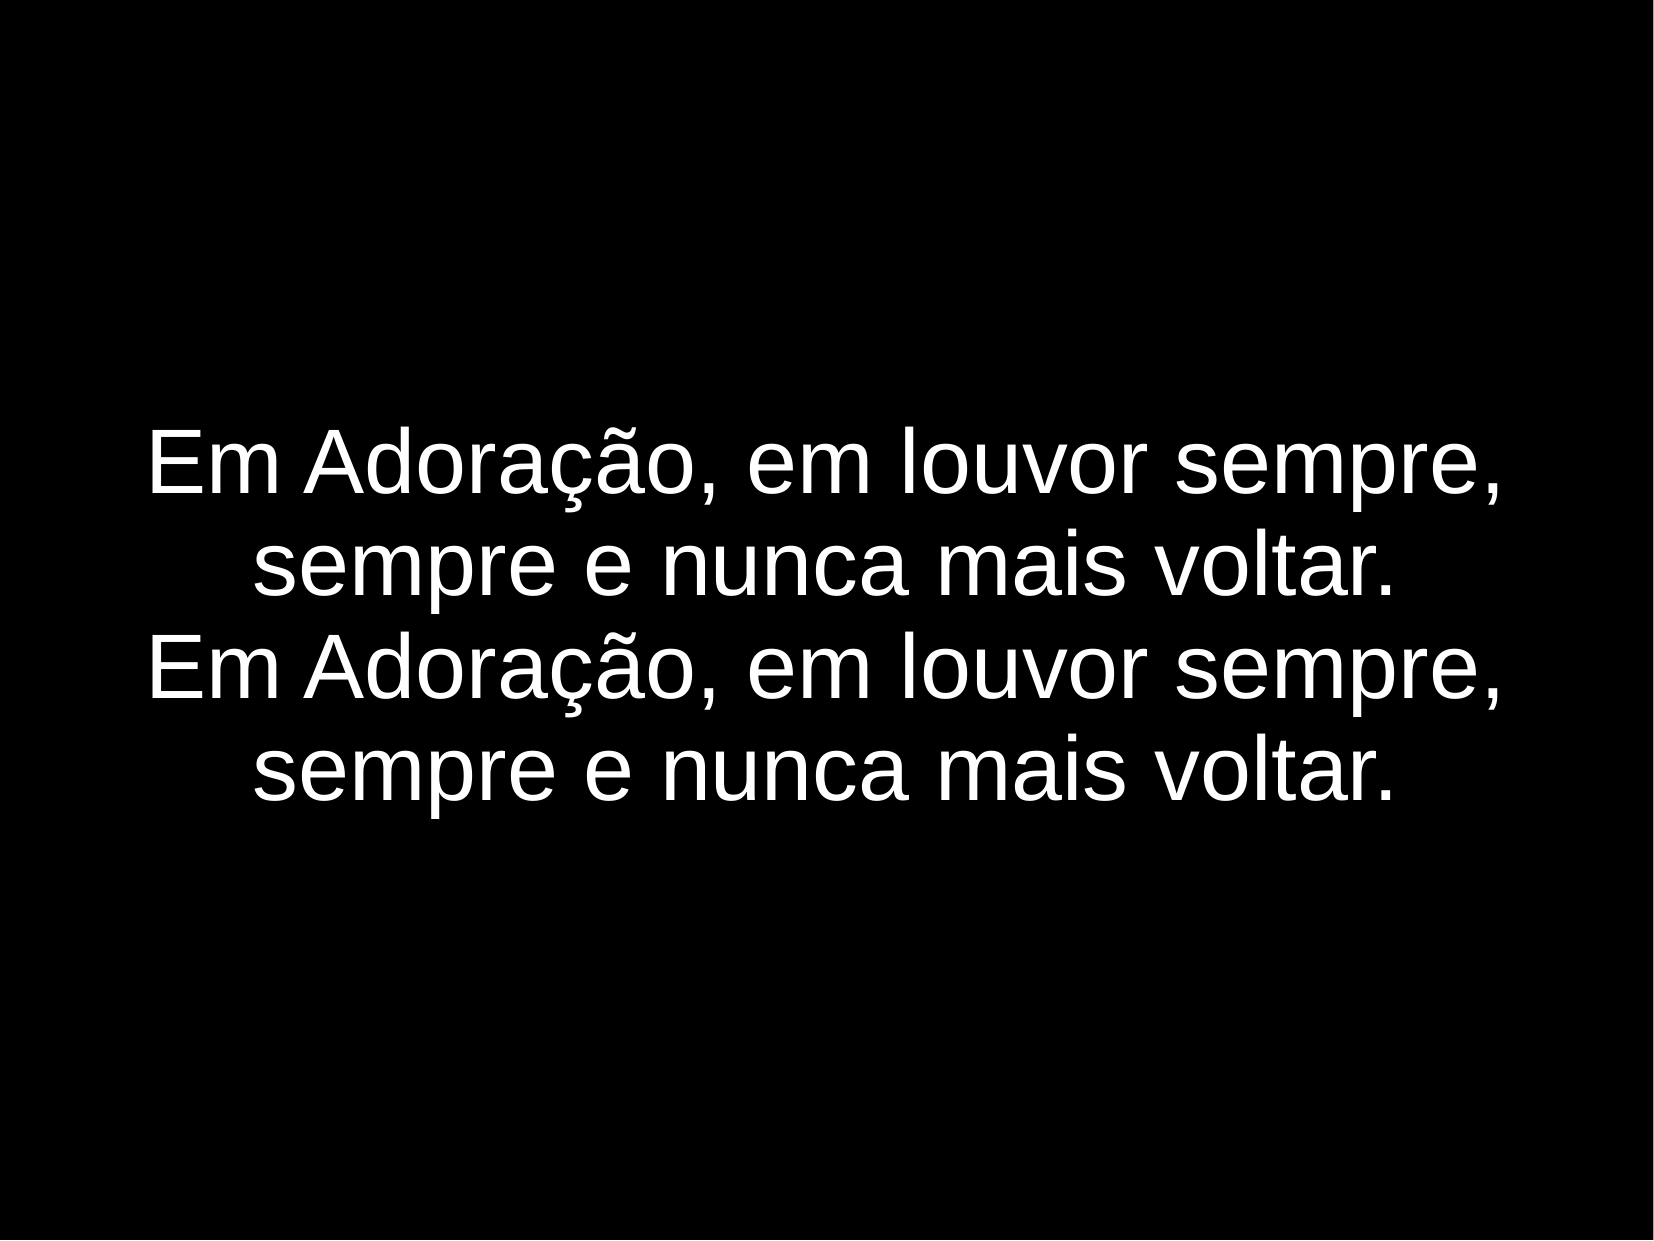

# Em Adoração, em louvor sempre,
sempre e nunca mais voltar.
Em Adoração, em louvor sempre,
sempre e nunca mais voltar.